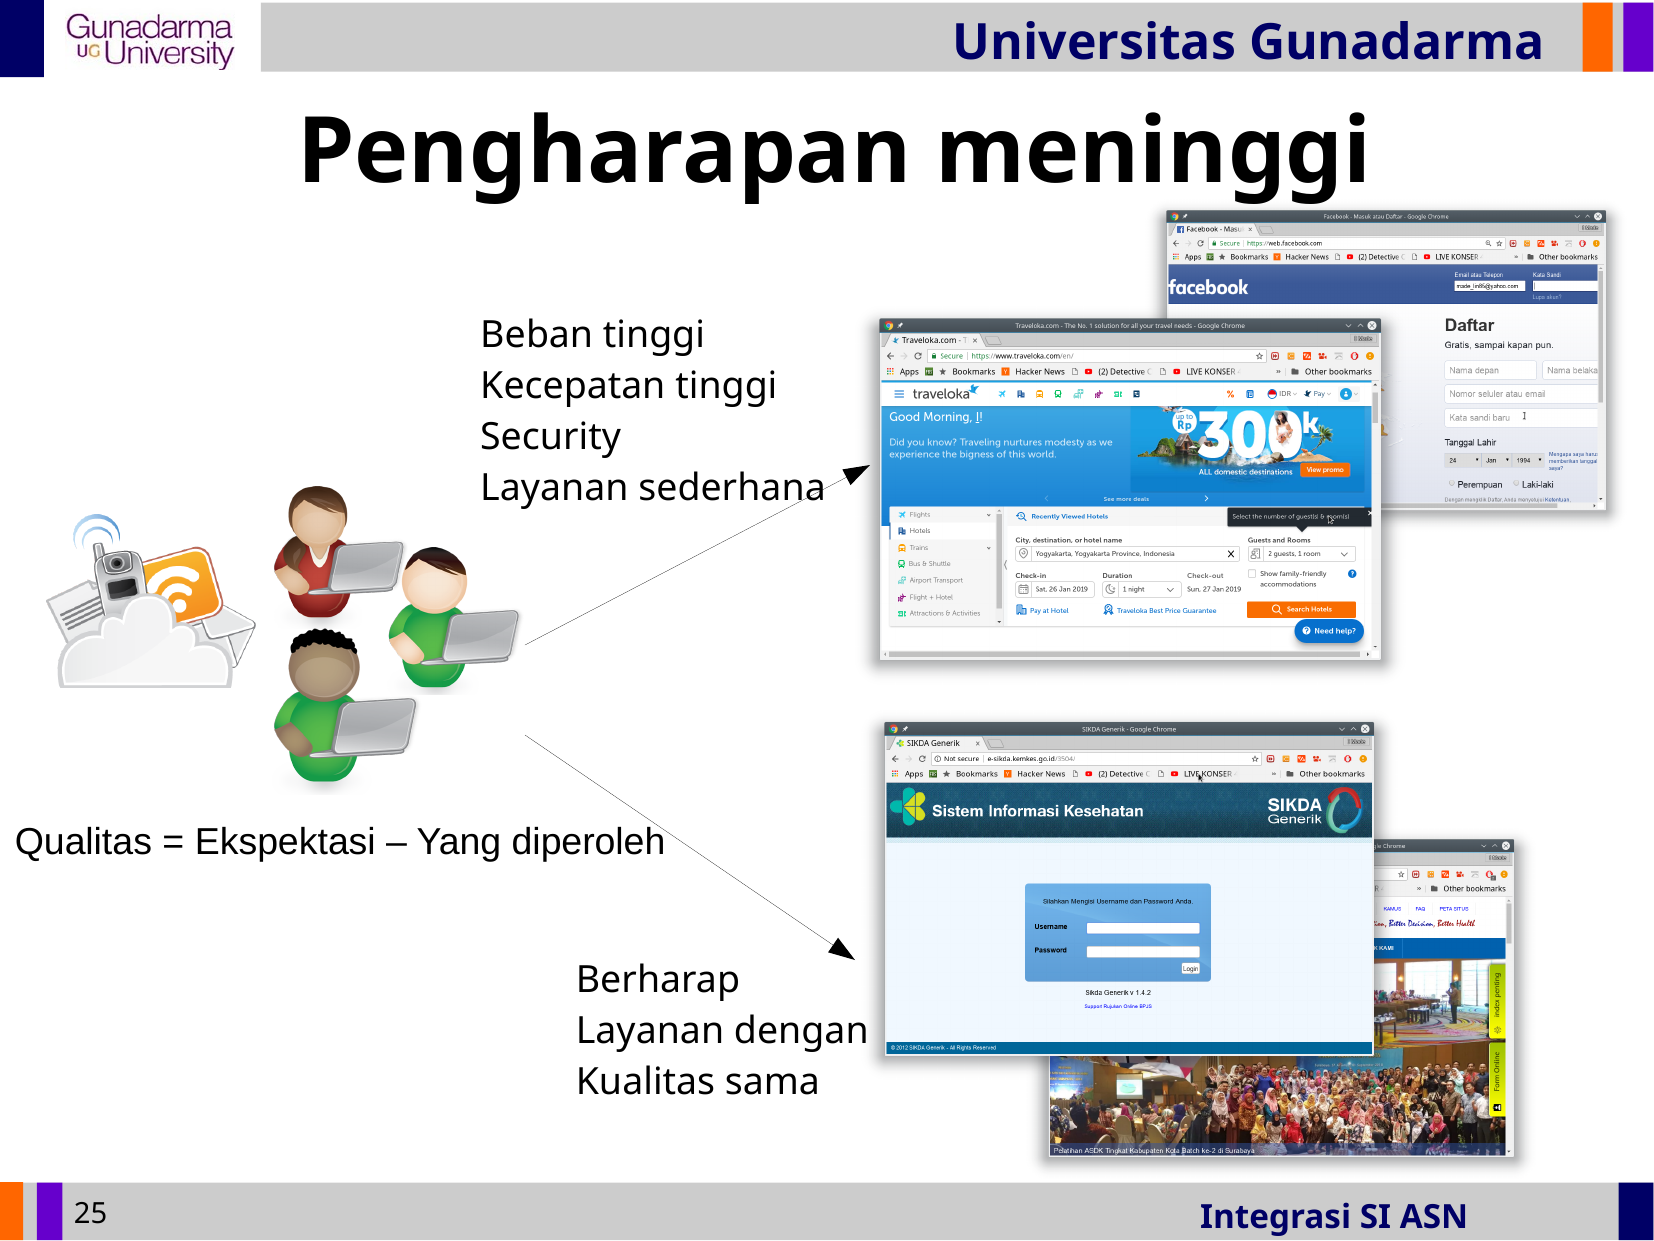

# Pengharapan meninggi
Beban tinggi
Kecepatan tinggi
Security
Layanan sederhana
Qualitas = Ekspektasi – Yang diperoleh
Berharap
Layanan dengan
Kualitas sama